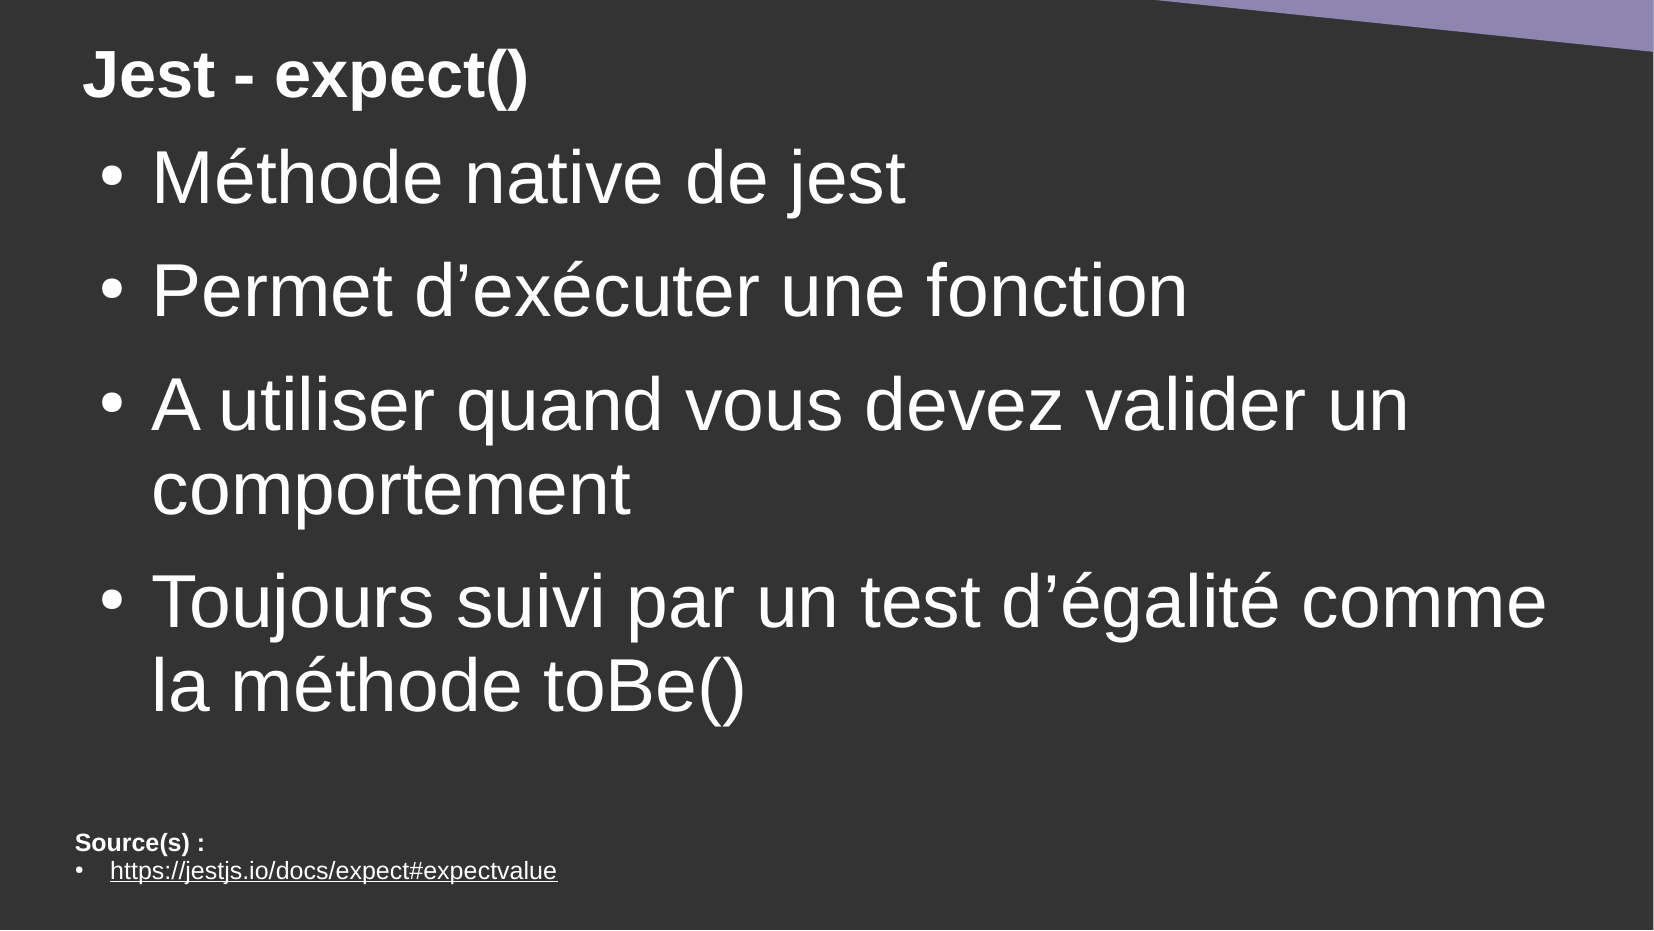

# Jest - expect()
Méthode native de jest
Permet d’exécuter une fonction
A utiliser quand vous devez valider un comportement
Toujours suivi par un test d’égalité comme la méthode toBe()
Source(s) :
https://jestjs.io/docs/expect#expectvalue